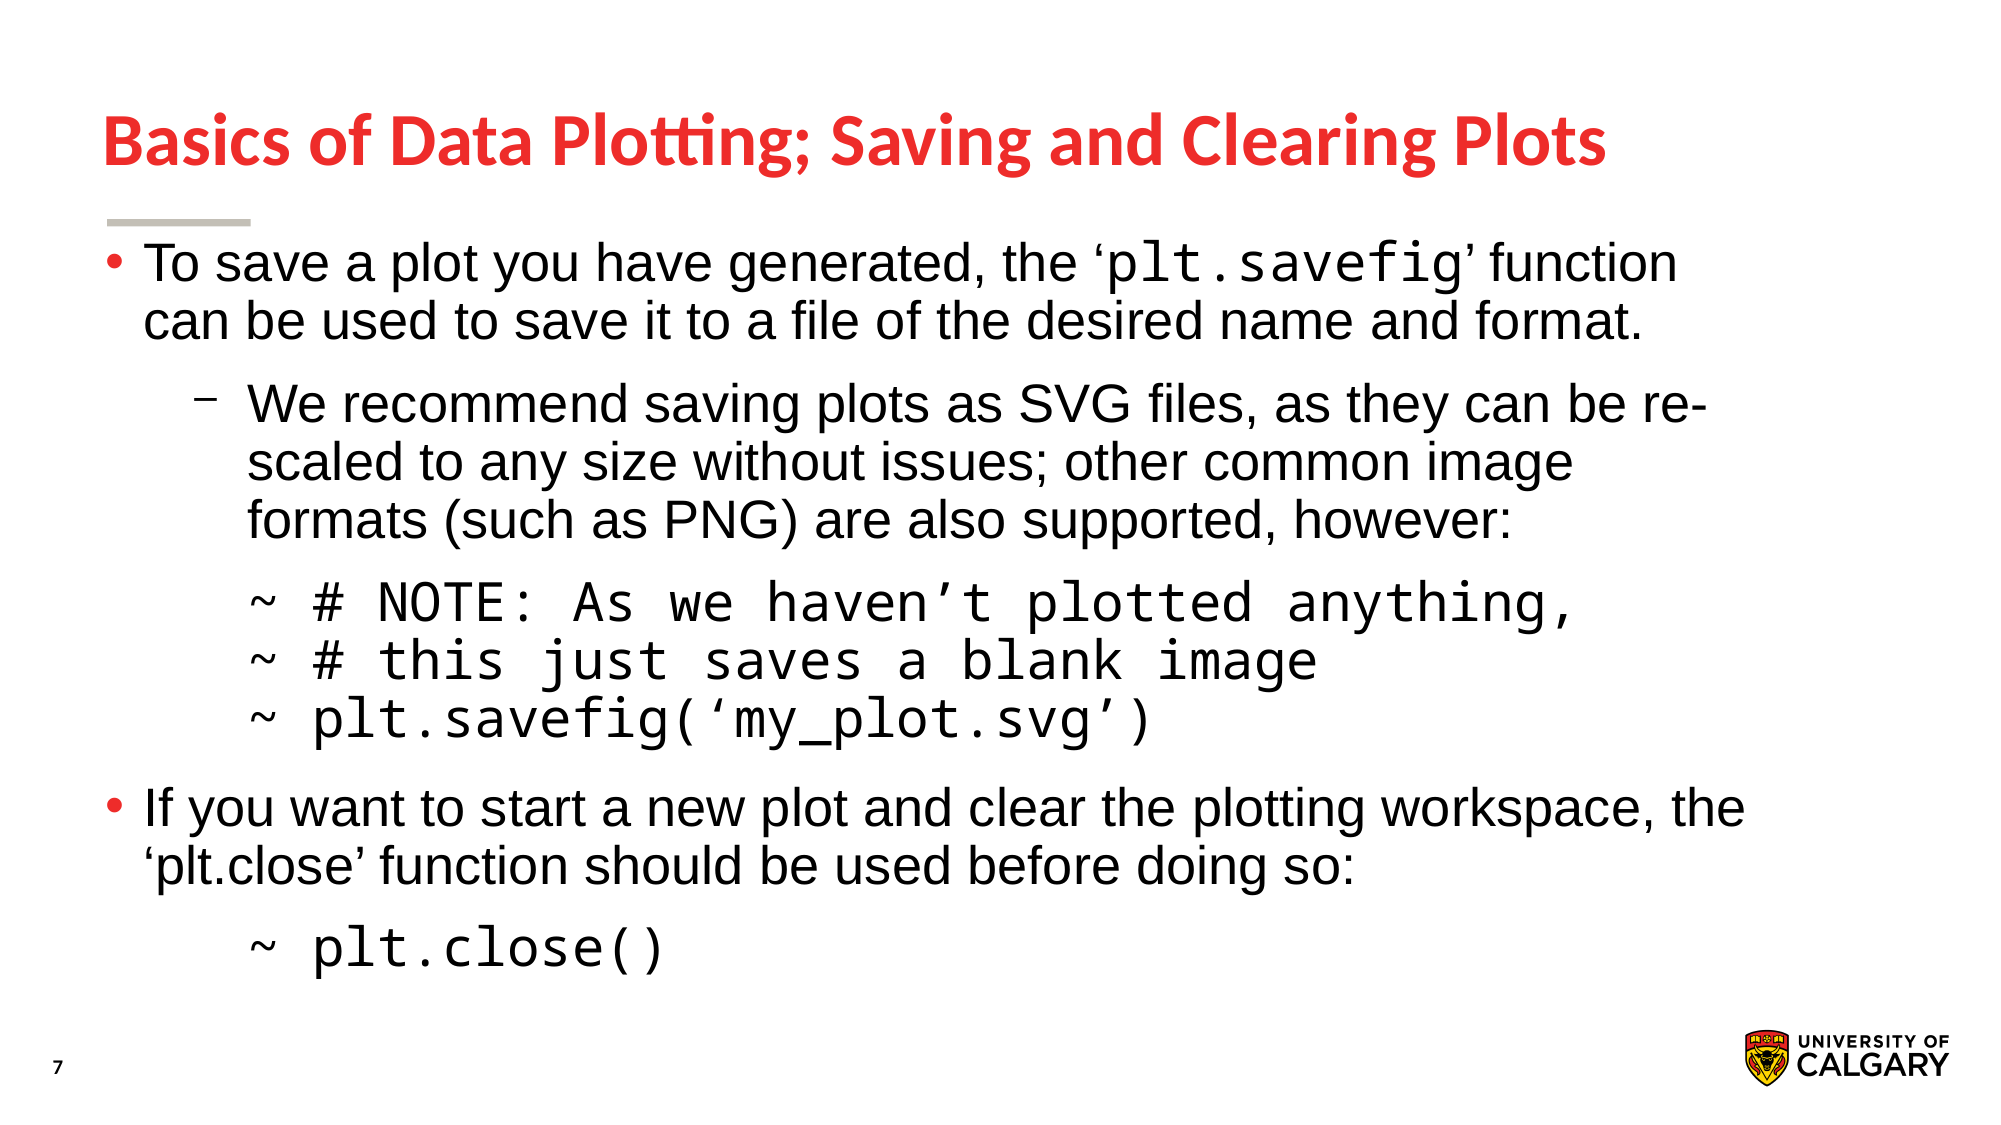

# Basics of Data Plotting; Saving and Clearing Plots
To save a plot you have generated, the ‘plt.savefig’ function can be used to save it to a file of the desired name and format.
We recommend saving plots as SVG files, as they can be re-scaled to any size without issues; other common image formats (such as PNG) are also supported, however:
~ # NOTE: As we haven’t plotted anything,
~ # this just saves a blank image
~ plt.savefig(‘my_plot.svg’)
If you want to start a new plot and clear the plotting workspace, the ‘plt.close’ function should be used before doing so:
~ plt.close()